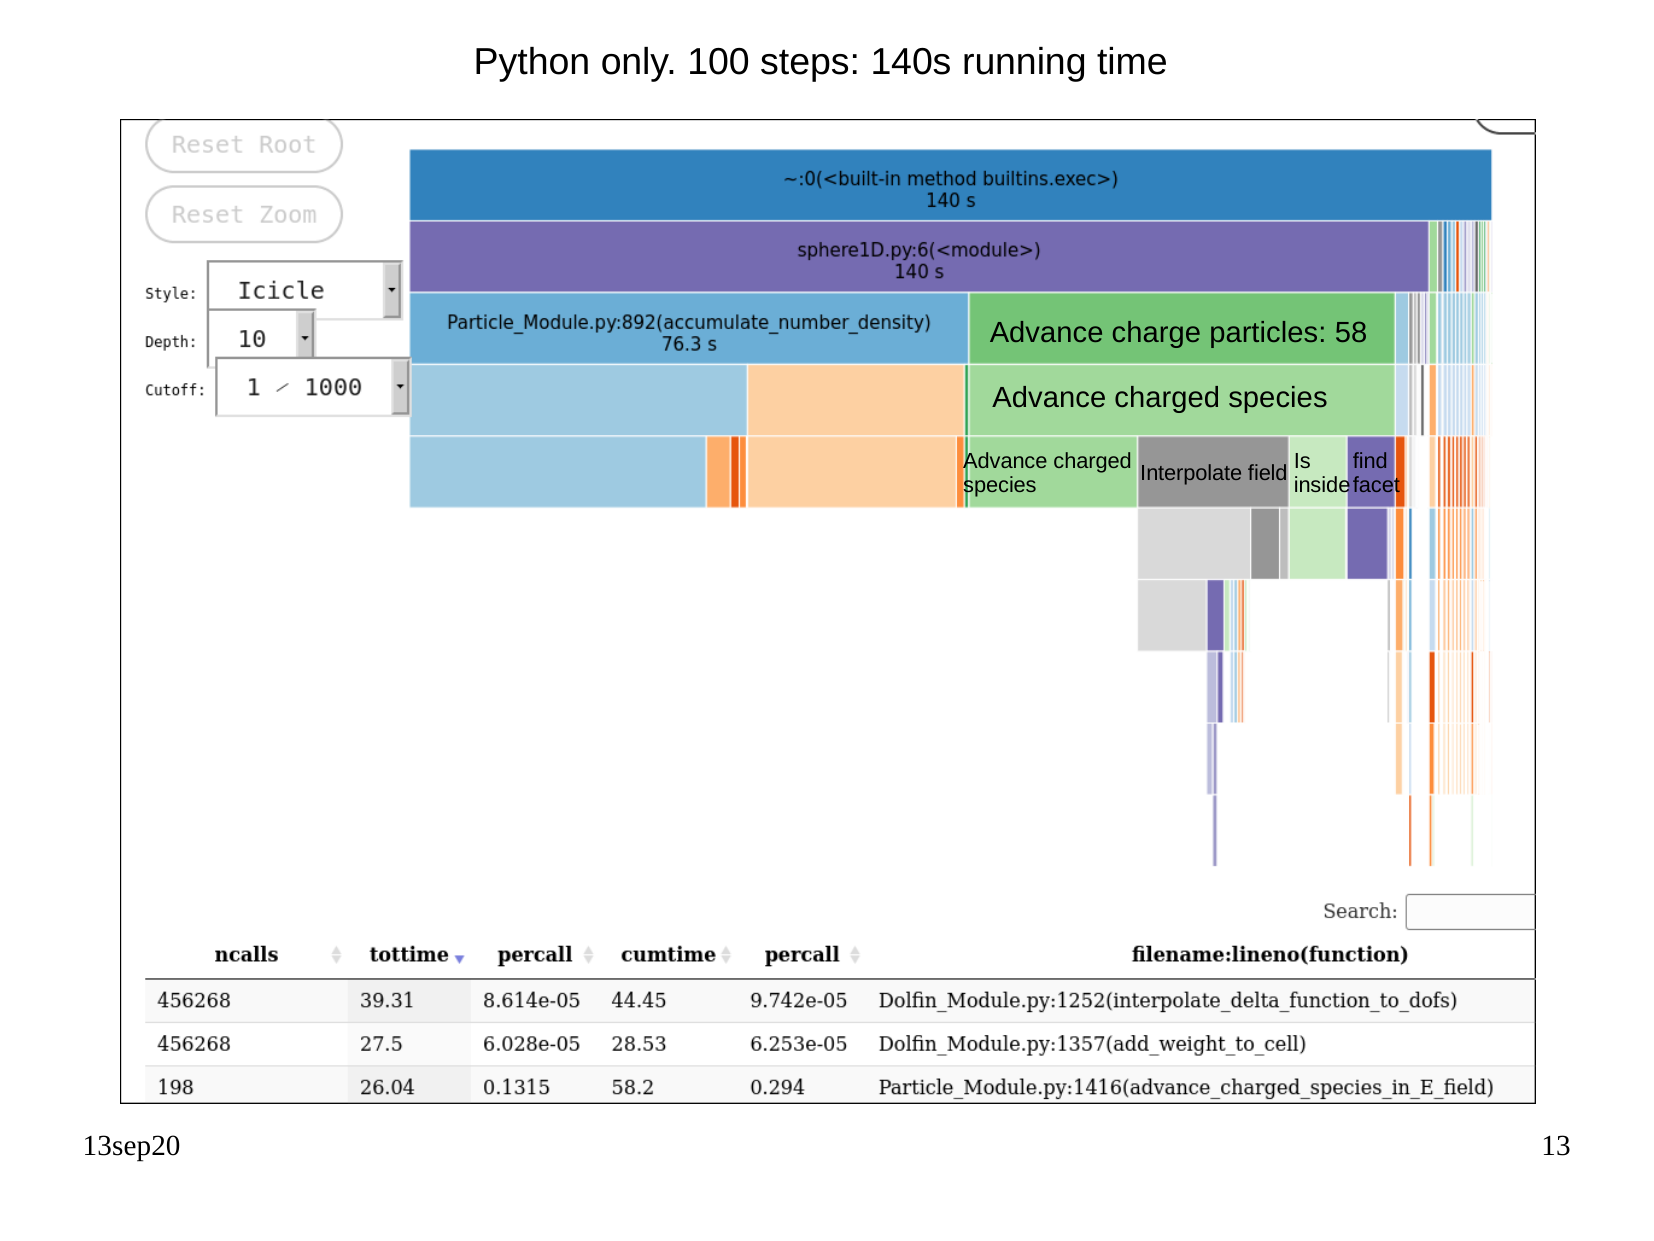

Python only. 100 steps: 140s running time
Advance charge particles: 58
Advance charged species
Advance charged
species
Is
inside
find
facet
Interpolate field
13sep20
13